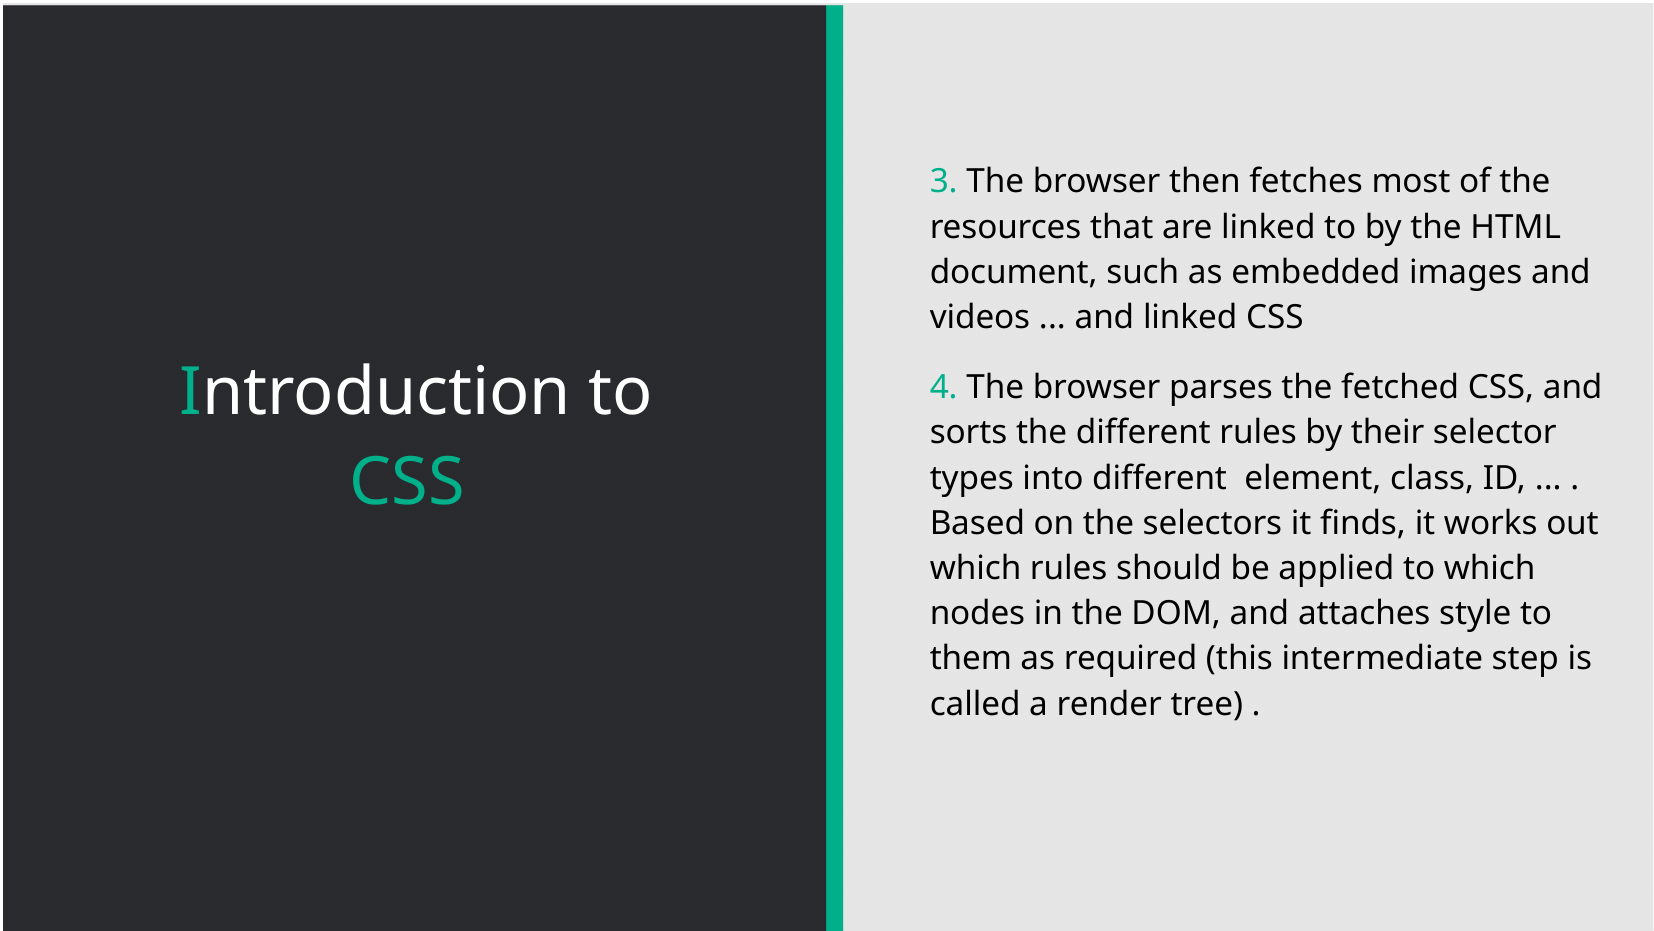

3. The browser then fetches most of the resources that are linked to by the HTML document, such as embedded images and videos ... and linked CSS
4. The browser parses the fetched CSS, and sorts the different rules by their selector types into different element, class, ID, ... . Based on the selectors it finds, it works out which rules should be applied to which nodes in the DOM, and attaches style to them as required (this intermediate step is called a render tree) .
Introduction to
CSS